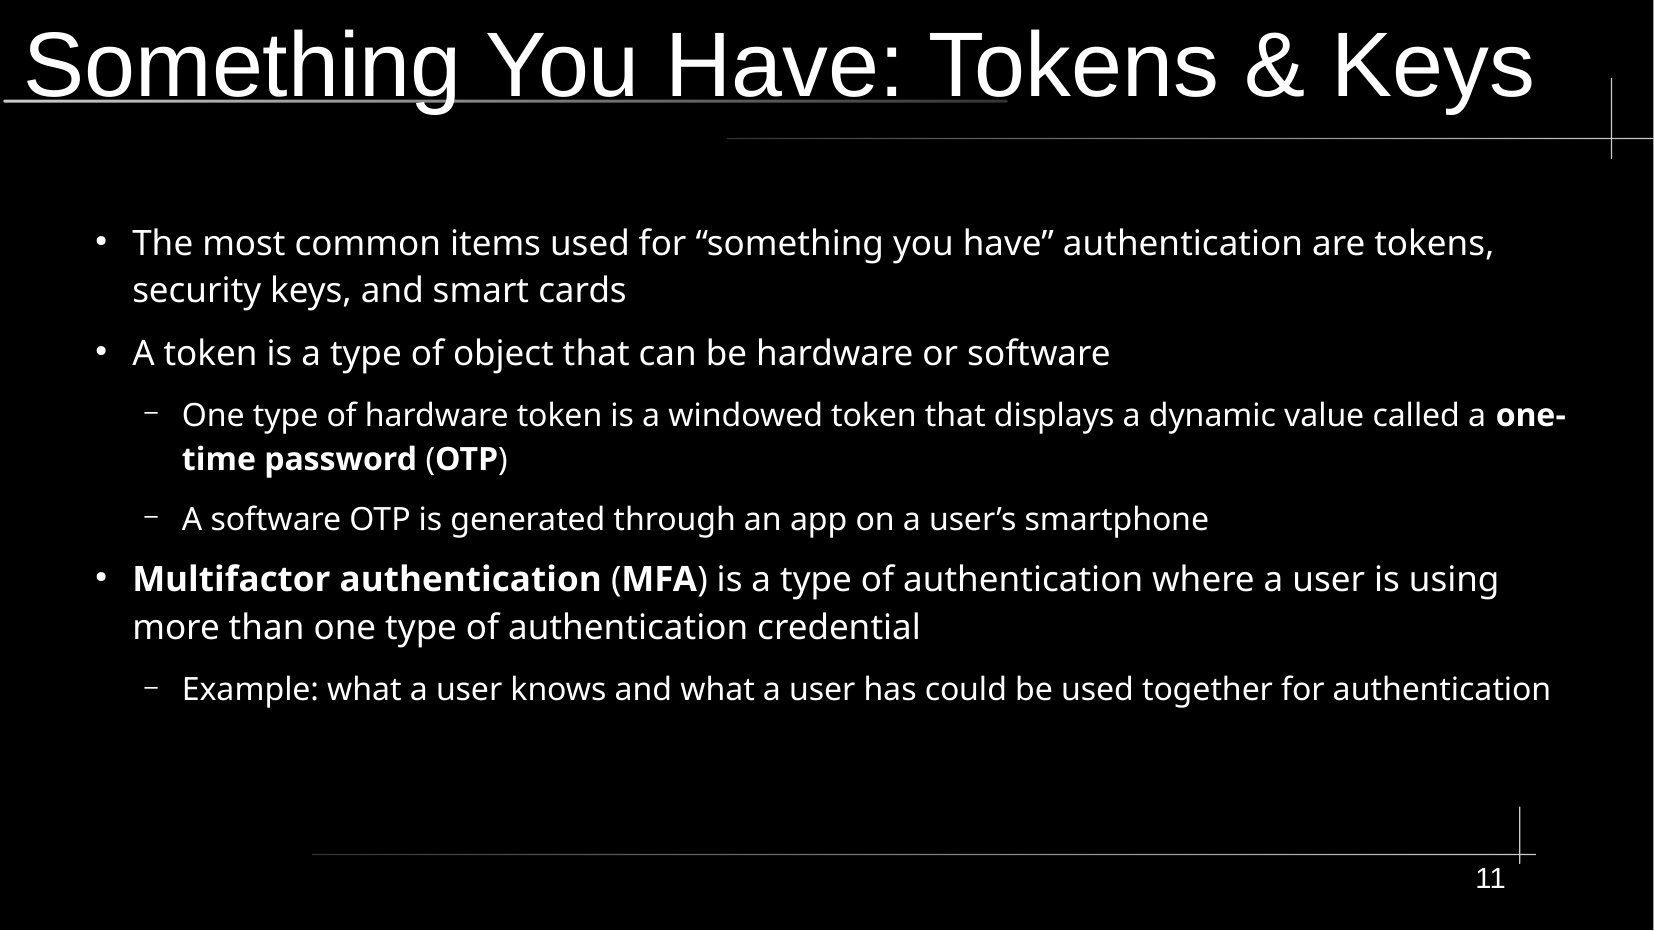

# Something You Have: Tokens & Keys
The most common items used for “something you have” authentication are tokens, security keys, and smart cards
A token is a type of object that can be hardware or software
One type of hardware token is a windowed token that displays a dynamic value called a one-time password (OTP)
A software OTP is generated through an app on a user’s smartphone
Multifactor authentication (MFA) is a type of authentication where a user is using more than one type of authentication credential
Example: what a user knows and what a user has could be used together for authentication
11